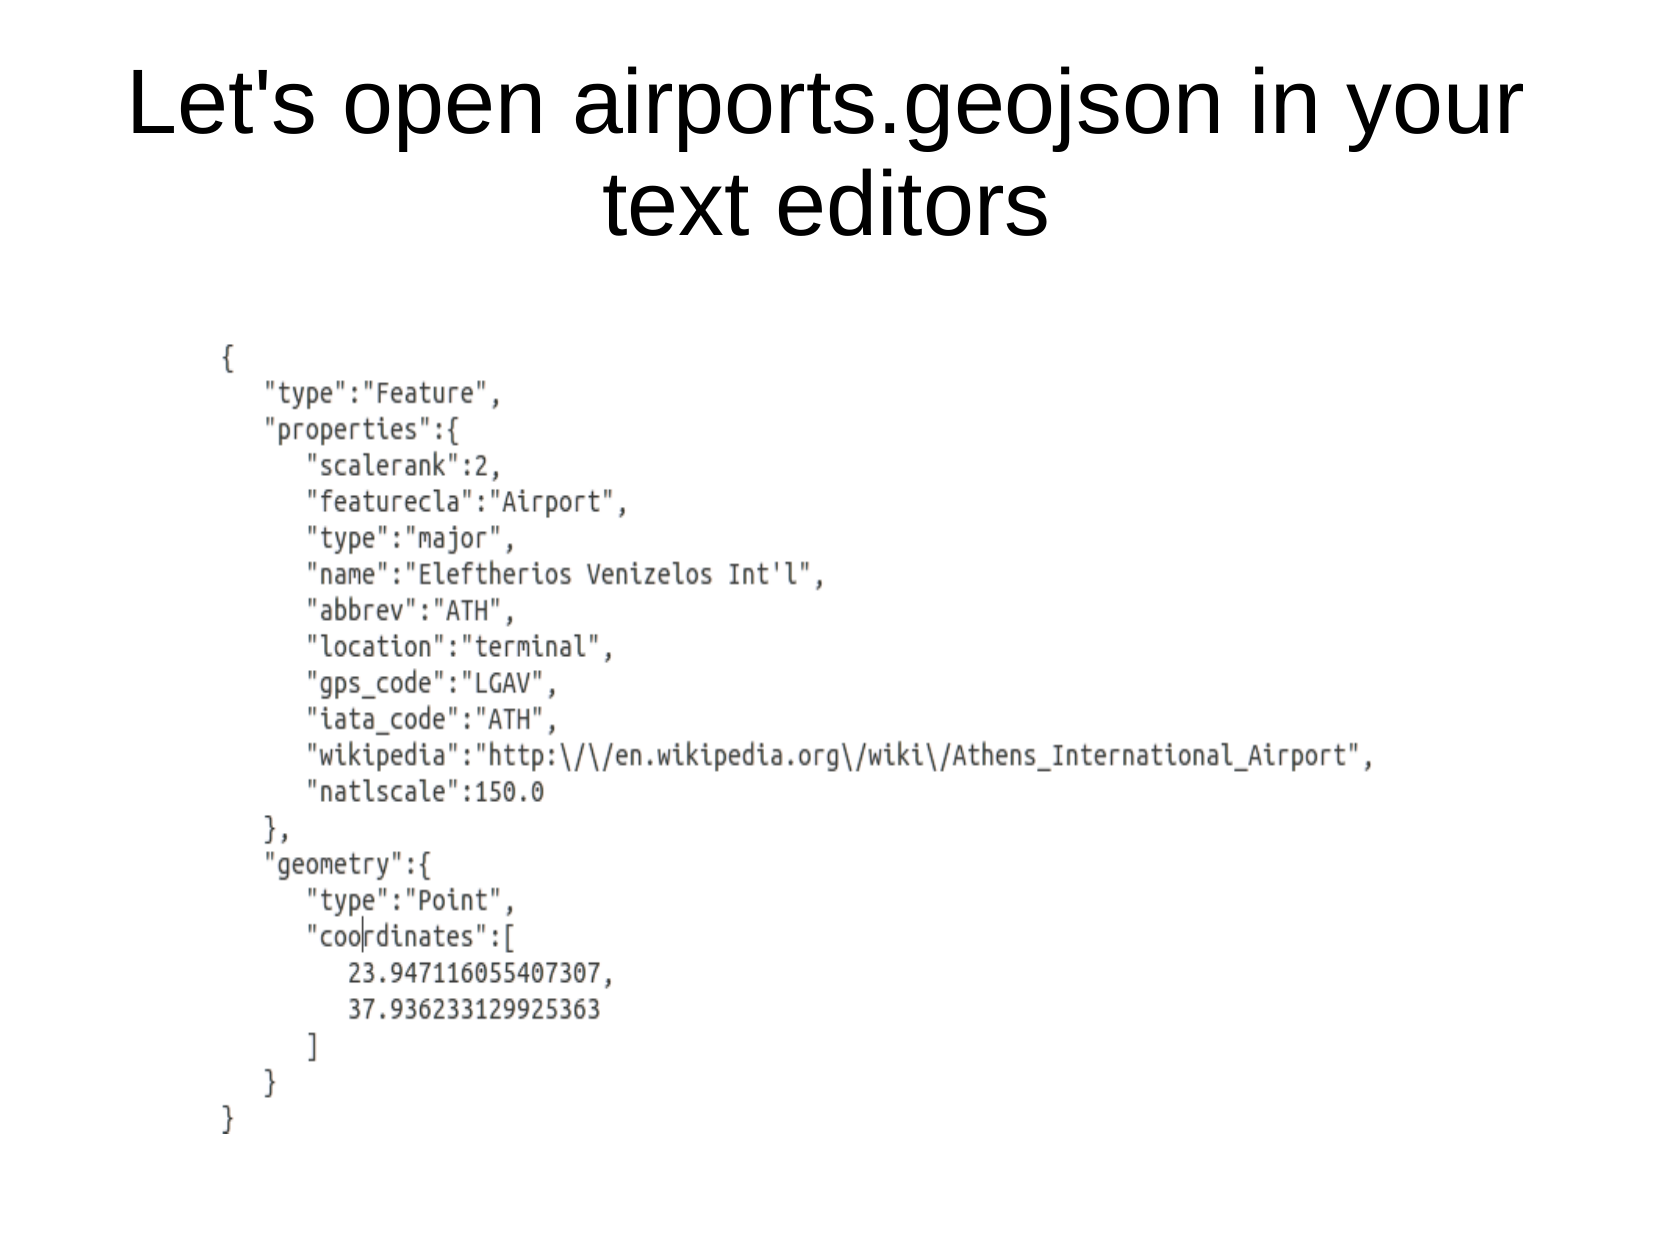

# Let's open airports.geojson in your text editors